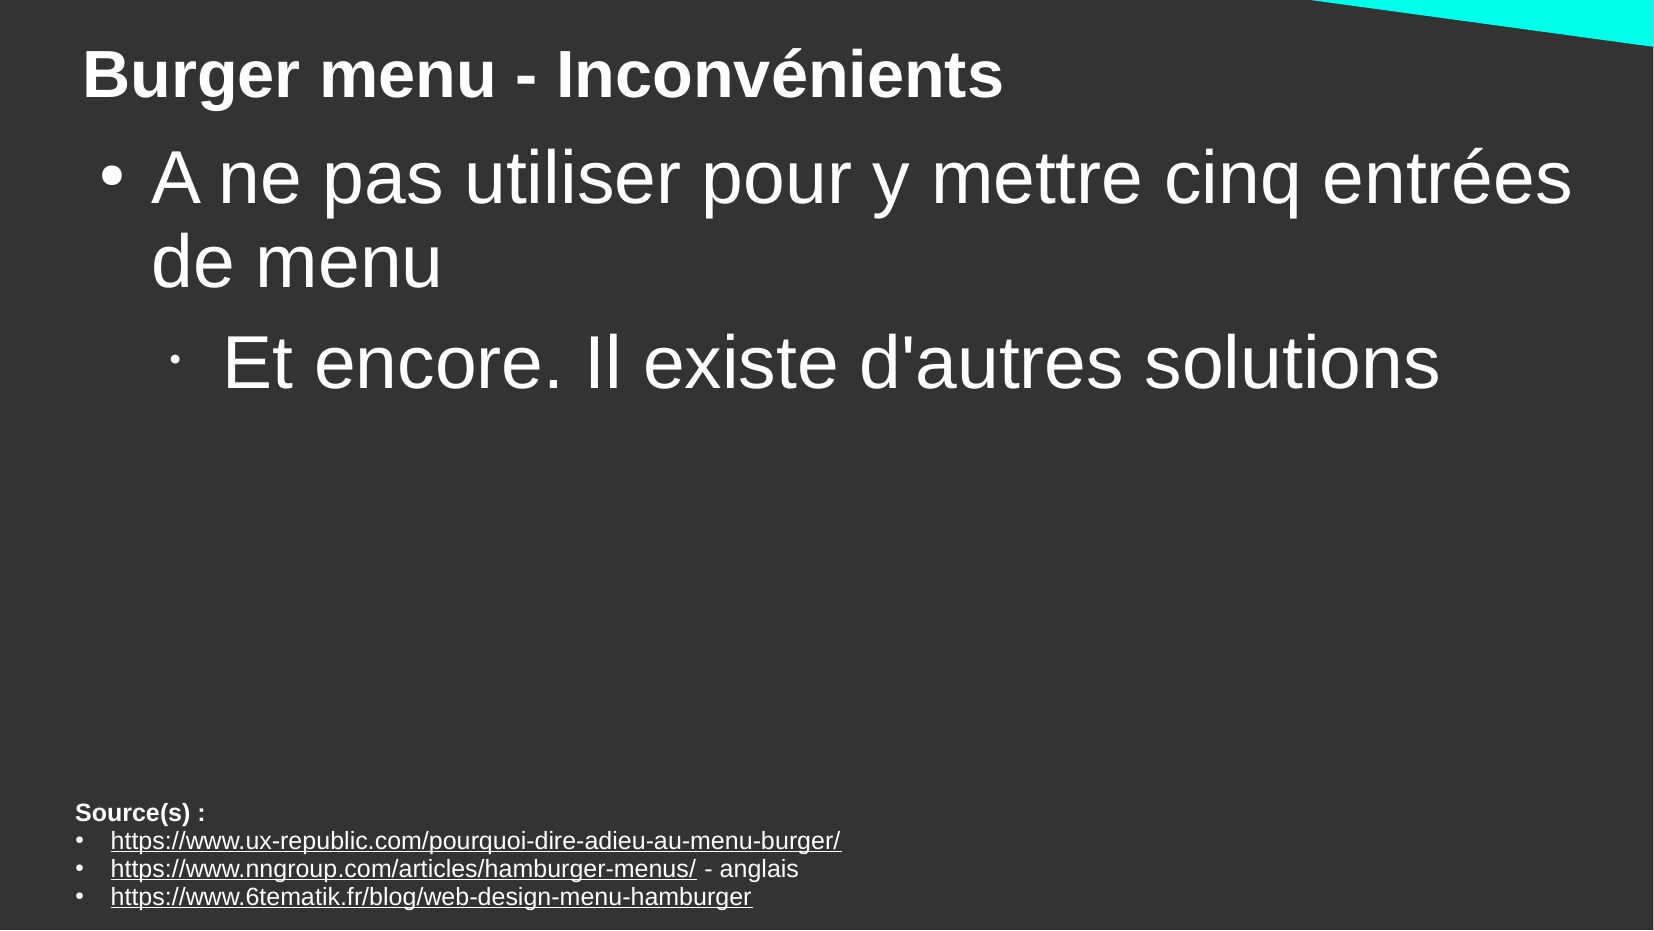

# Burger menu - Inconvénients
A ne pas utiliser pour y mettre cinq entrées de menu
Et encore. Il existe d'autres solutions
Source(s) :
https://www.ux-republic.com/pourquoi-dire-adieu-au-menu-burger/
https://www.nngroup.com/articles/hamburger-menus/ - anglais
https://www.6tematik.fr/blog/web-design-menu-hamburger